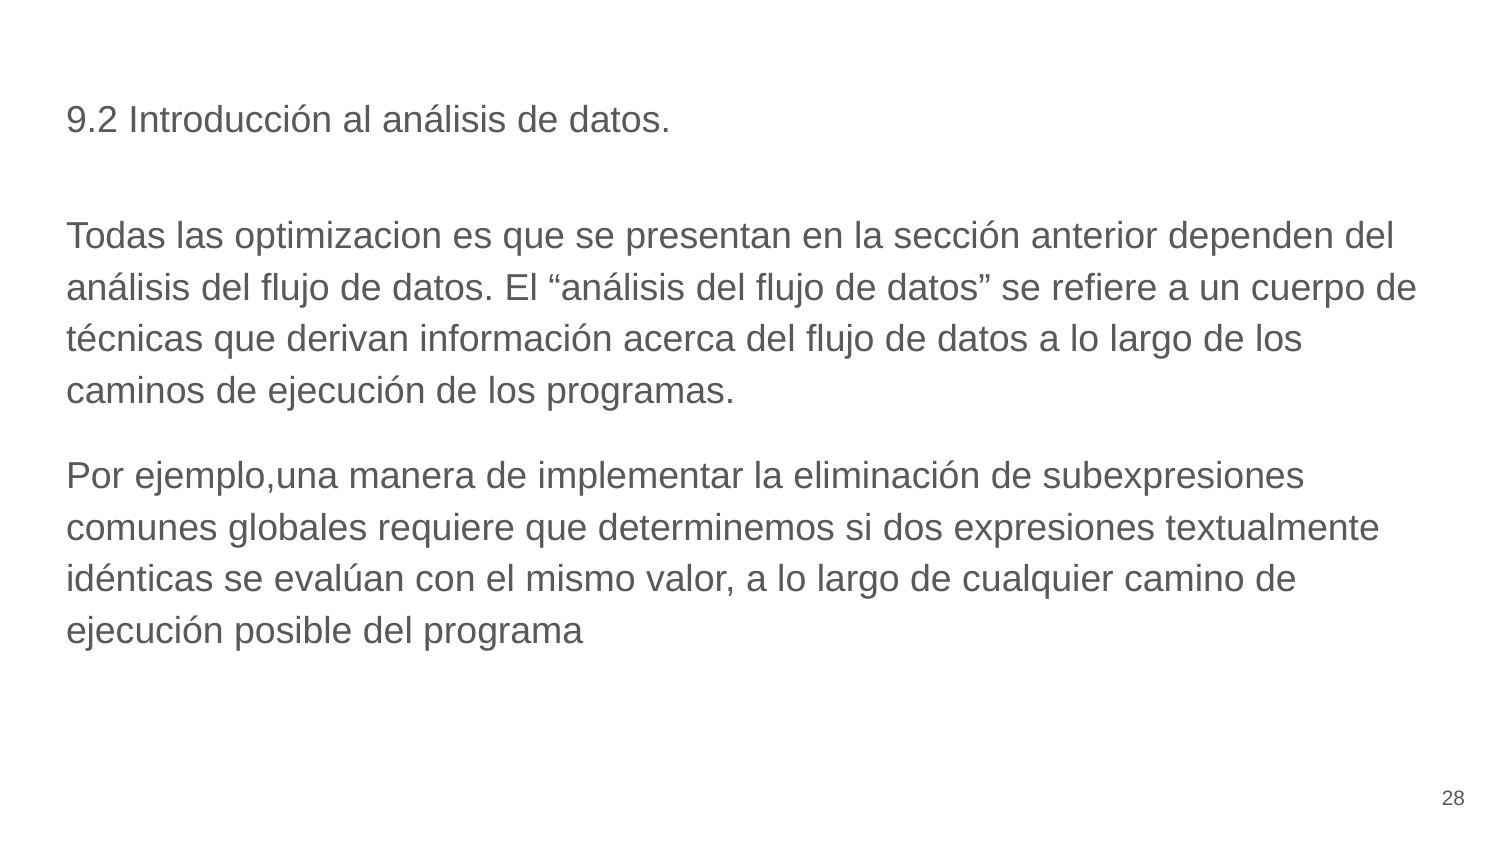

# 9.2 Introducción al análisis de datos.
Todas las optimizacion es que se presentan en la sección anterior dependen del análisis del flujo de datos. El “análisis del flujo de datos” se refiere a un cuerpo de técnicas que derivan información acerca del flujo de datos a lo largo de los caminos de ejecución de los programas.
Por ejemplo,una manera de implementar la eliminación de subexpresiones comunes globales requiere que determinemos si dos expresiones textualmente idénticas se evalúan con el mismo valor, a lo largo de cualquier camino de ejecución posible del programa